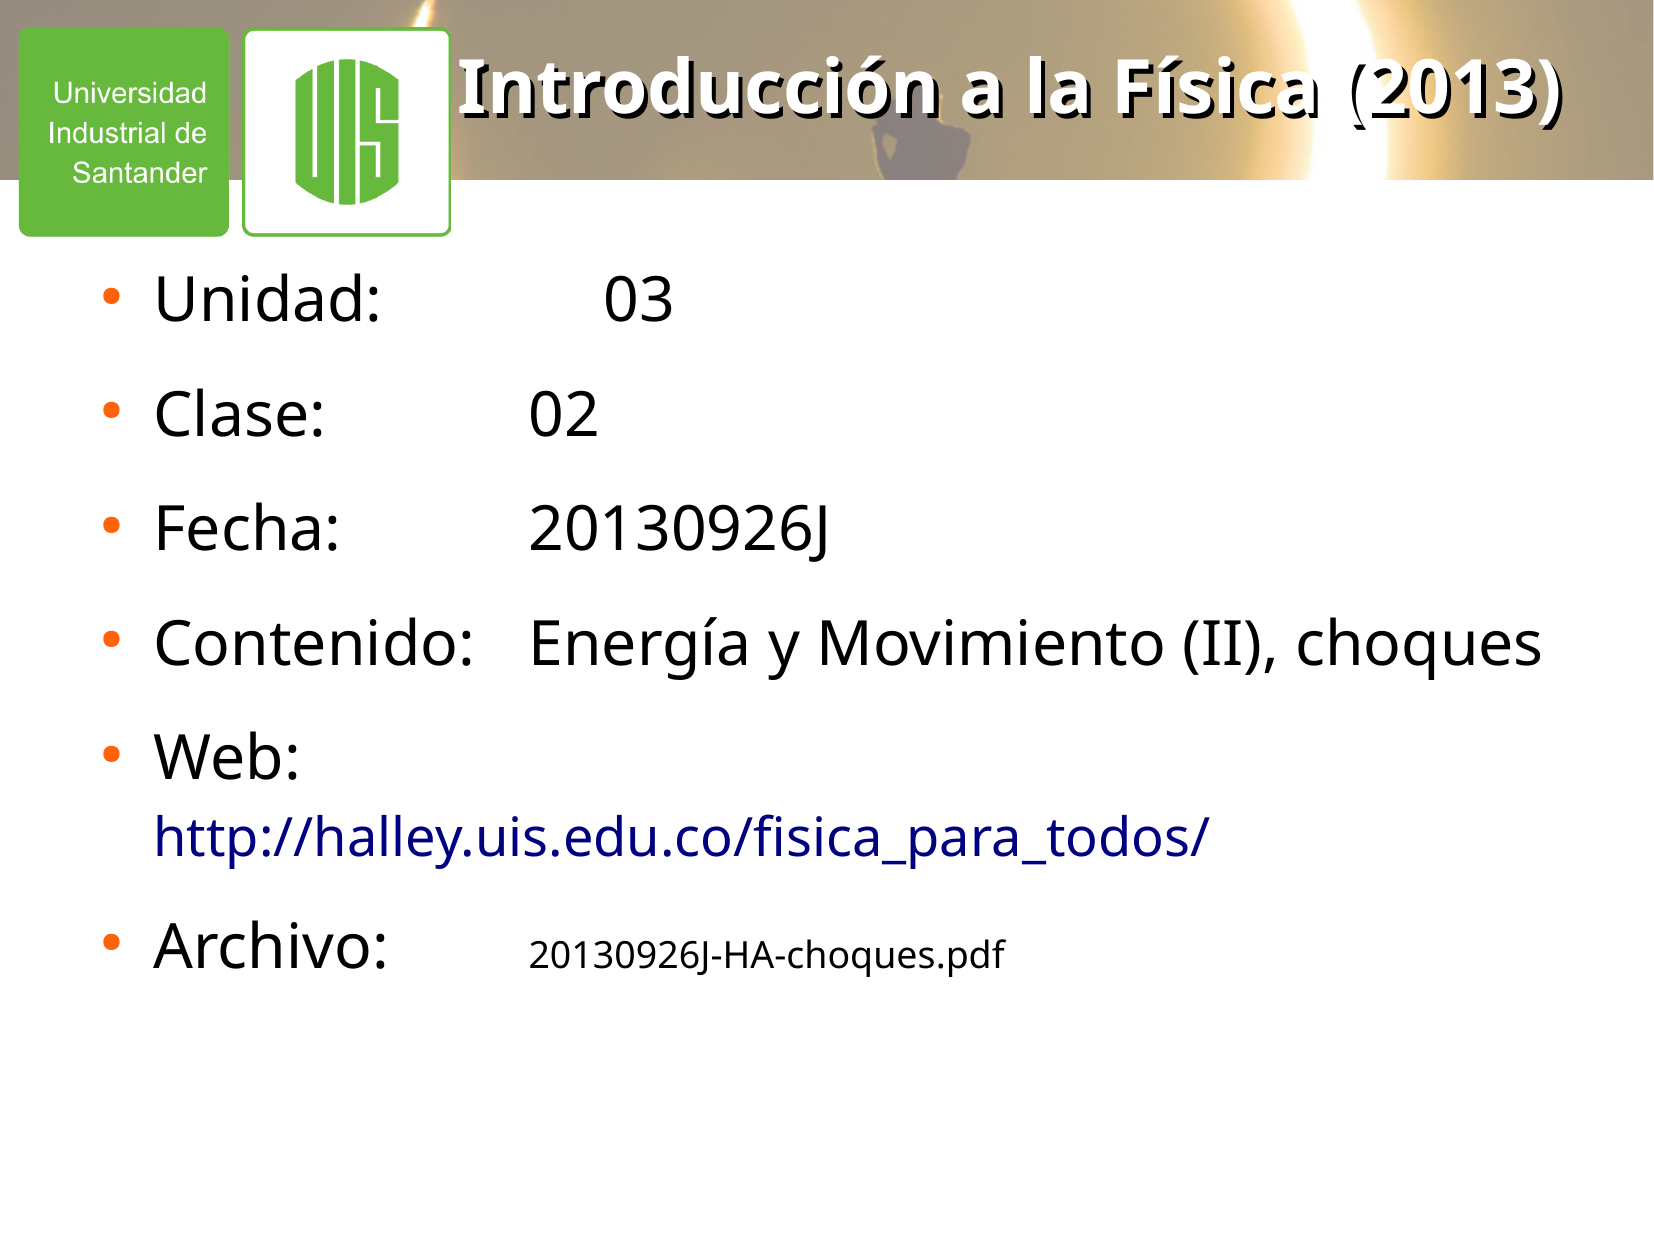

# Introducción a la Física (2013)
Unidad:			03
Clase:			02
Fecha:			20130926J
Contenido:	Energía y Movimiento (II), choques
Web:				http://halley.uis.edu.co/fisica_para_todos/
Archivo:		20130926J-HA-choques.pdf